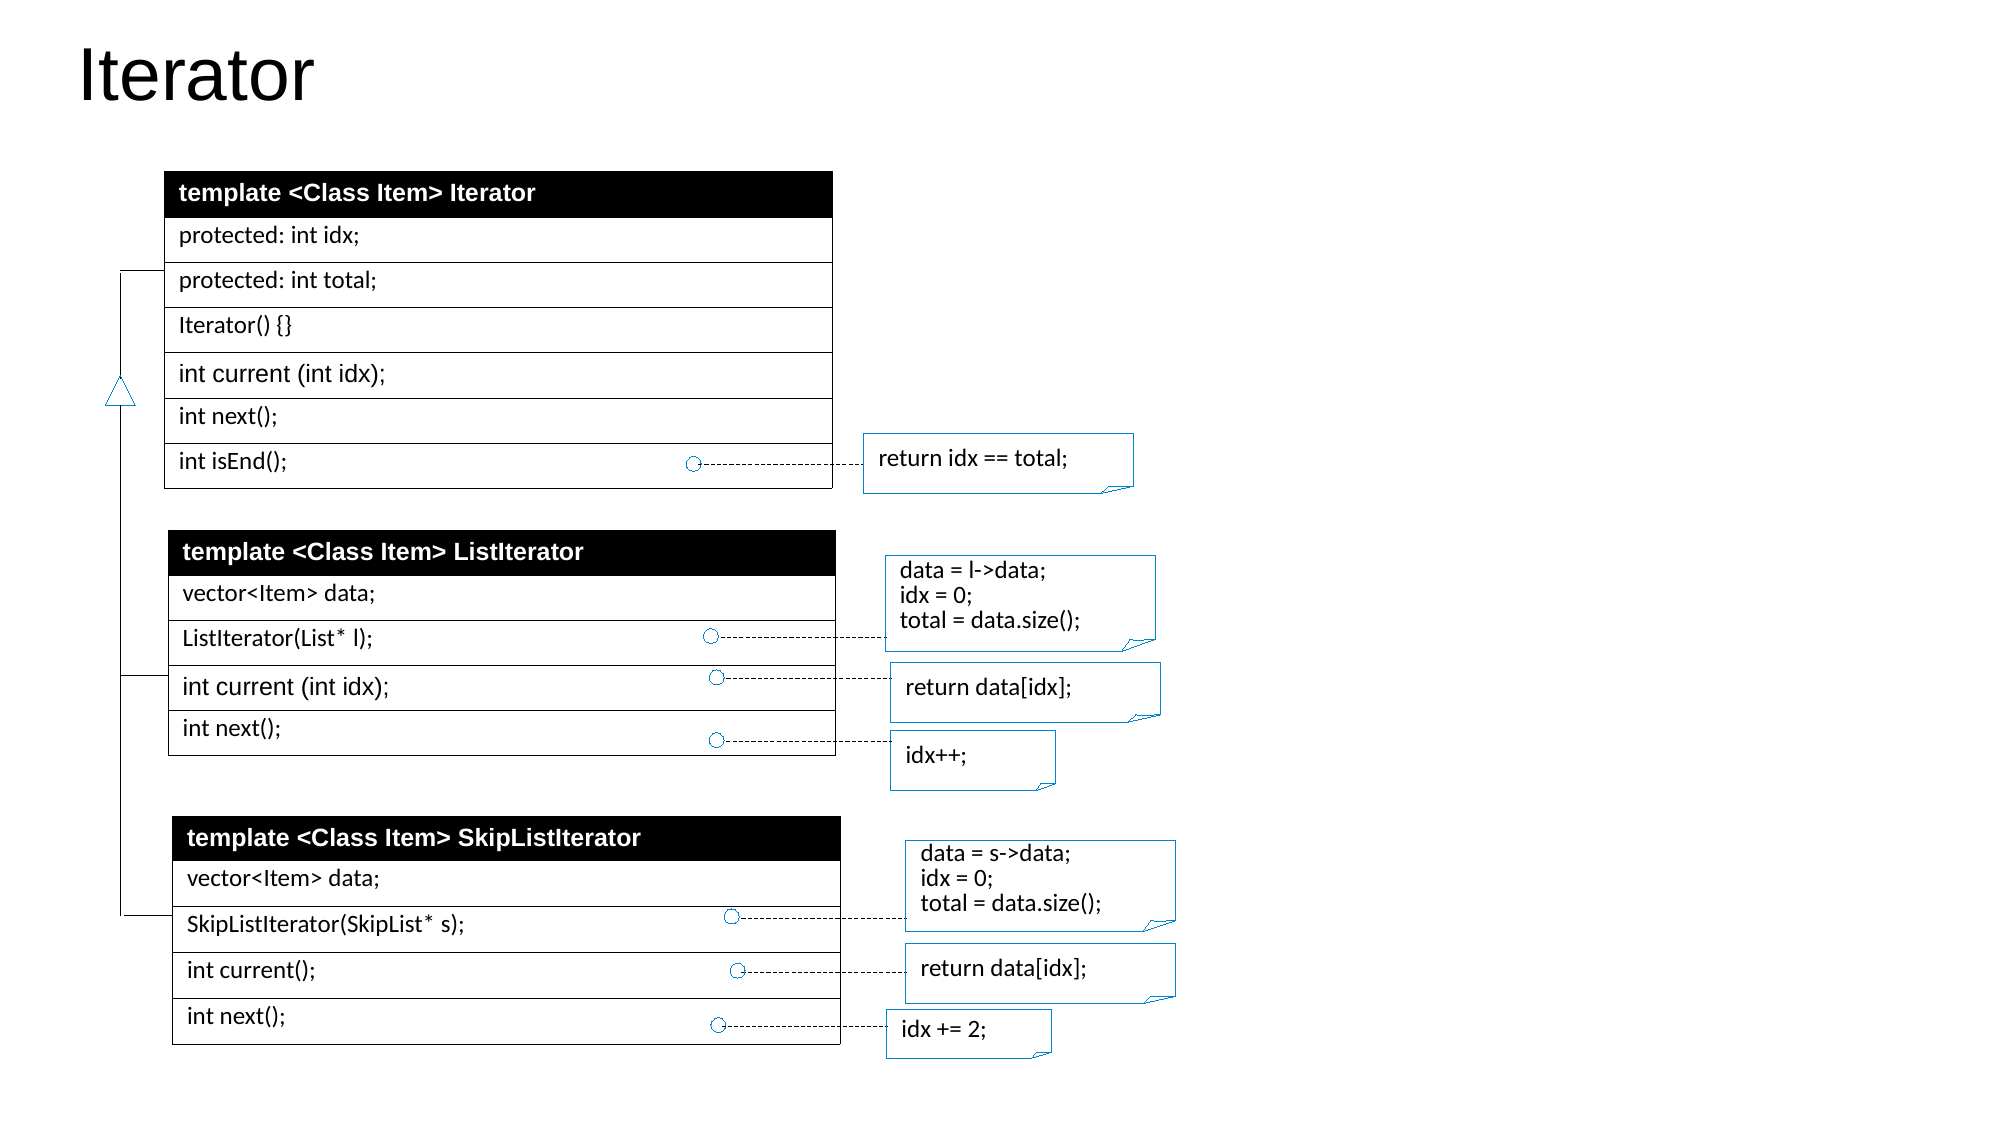

Iterator
| template <Class Item> Iterator |
| --- |
| protected: int idx; |
| protected: int total; |
| Iterator() {} |
| int current (int idx); |
| int next(); |
| int isEnd(); |
return idx == total;
| template <Class Item> ListIterator |
| --- |
| vector<Item> data; |
| ListIterator(List\* l); |
| int current (int idx); |
| int next(); |
data = l->data;
idx = 0;
total = data.size();
return data[idx];
idx++;
| template <Class Item> SkipListIterator |
| --- |
| vector<Item> data; |
| SkipListIterator(SkipList\* s); |
| int current(); |
| int next(); |
data = s->data;
idx = 0;
total = data.size();
return data[idx];
idx += 2;